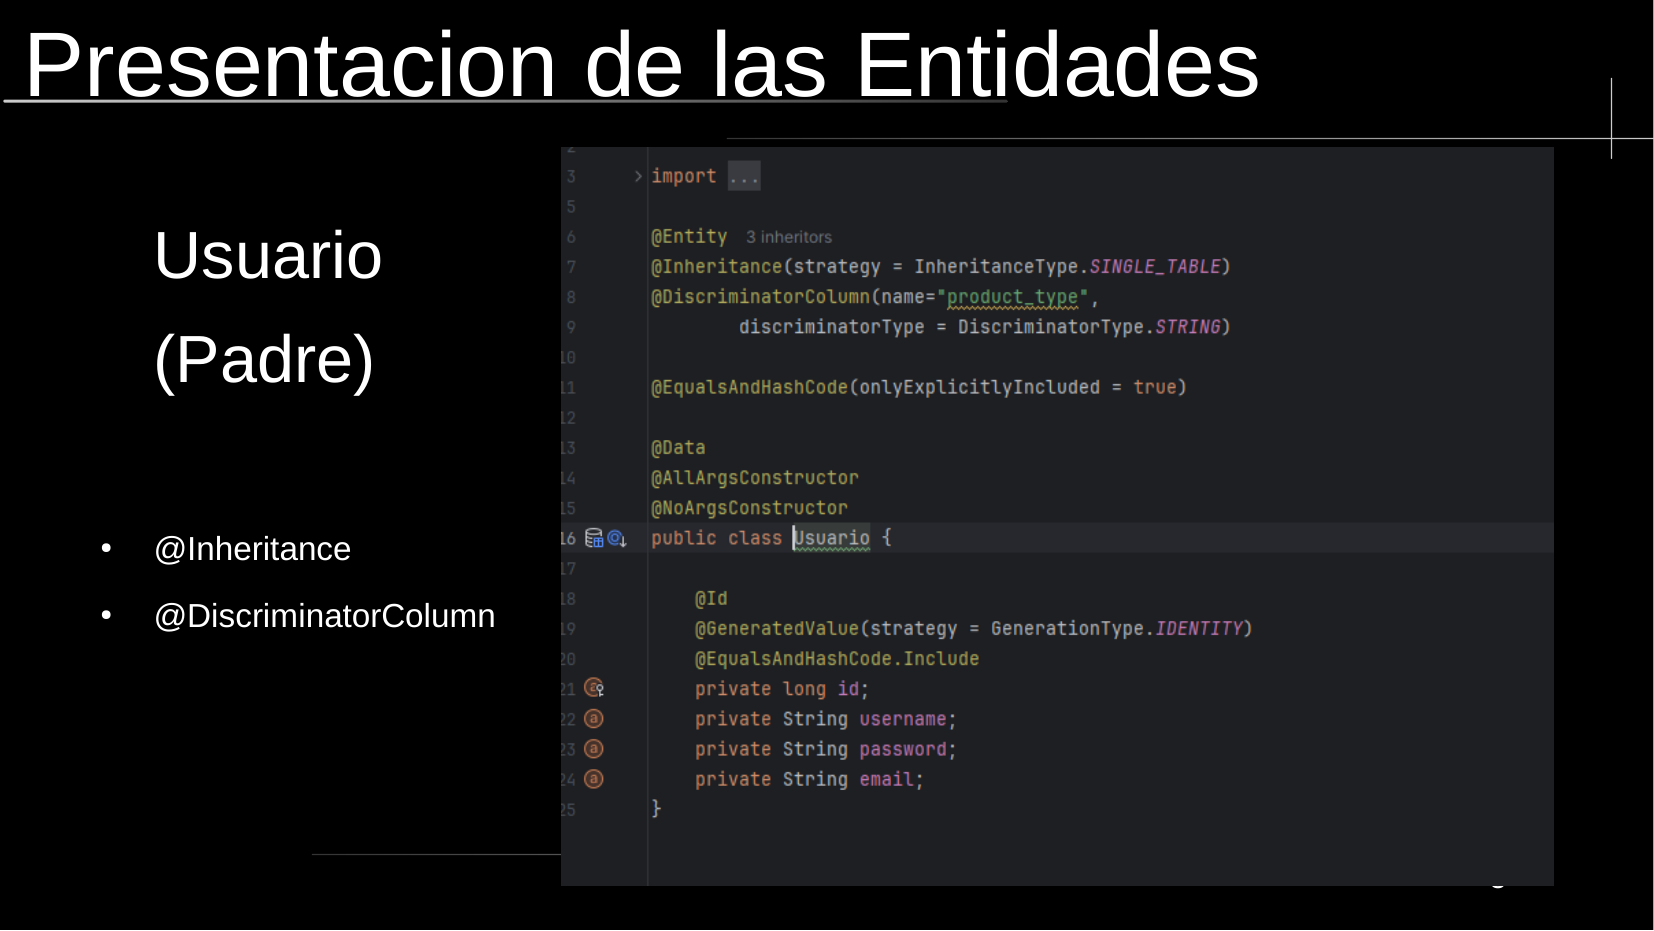

# Presentacion de las Entidades
Usuario
(Padre)
@Inheritance
@DiscriminatorColumn
3